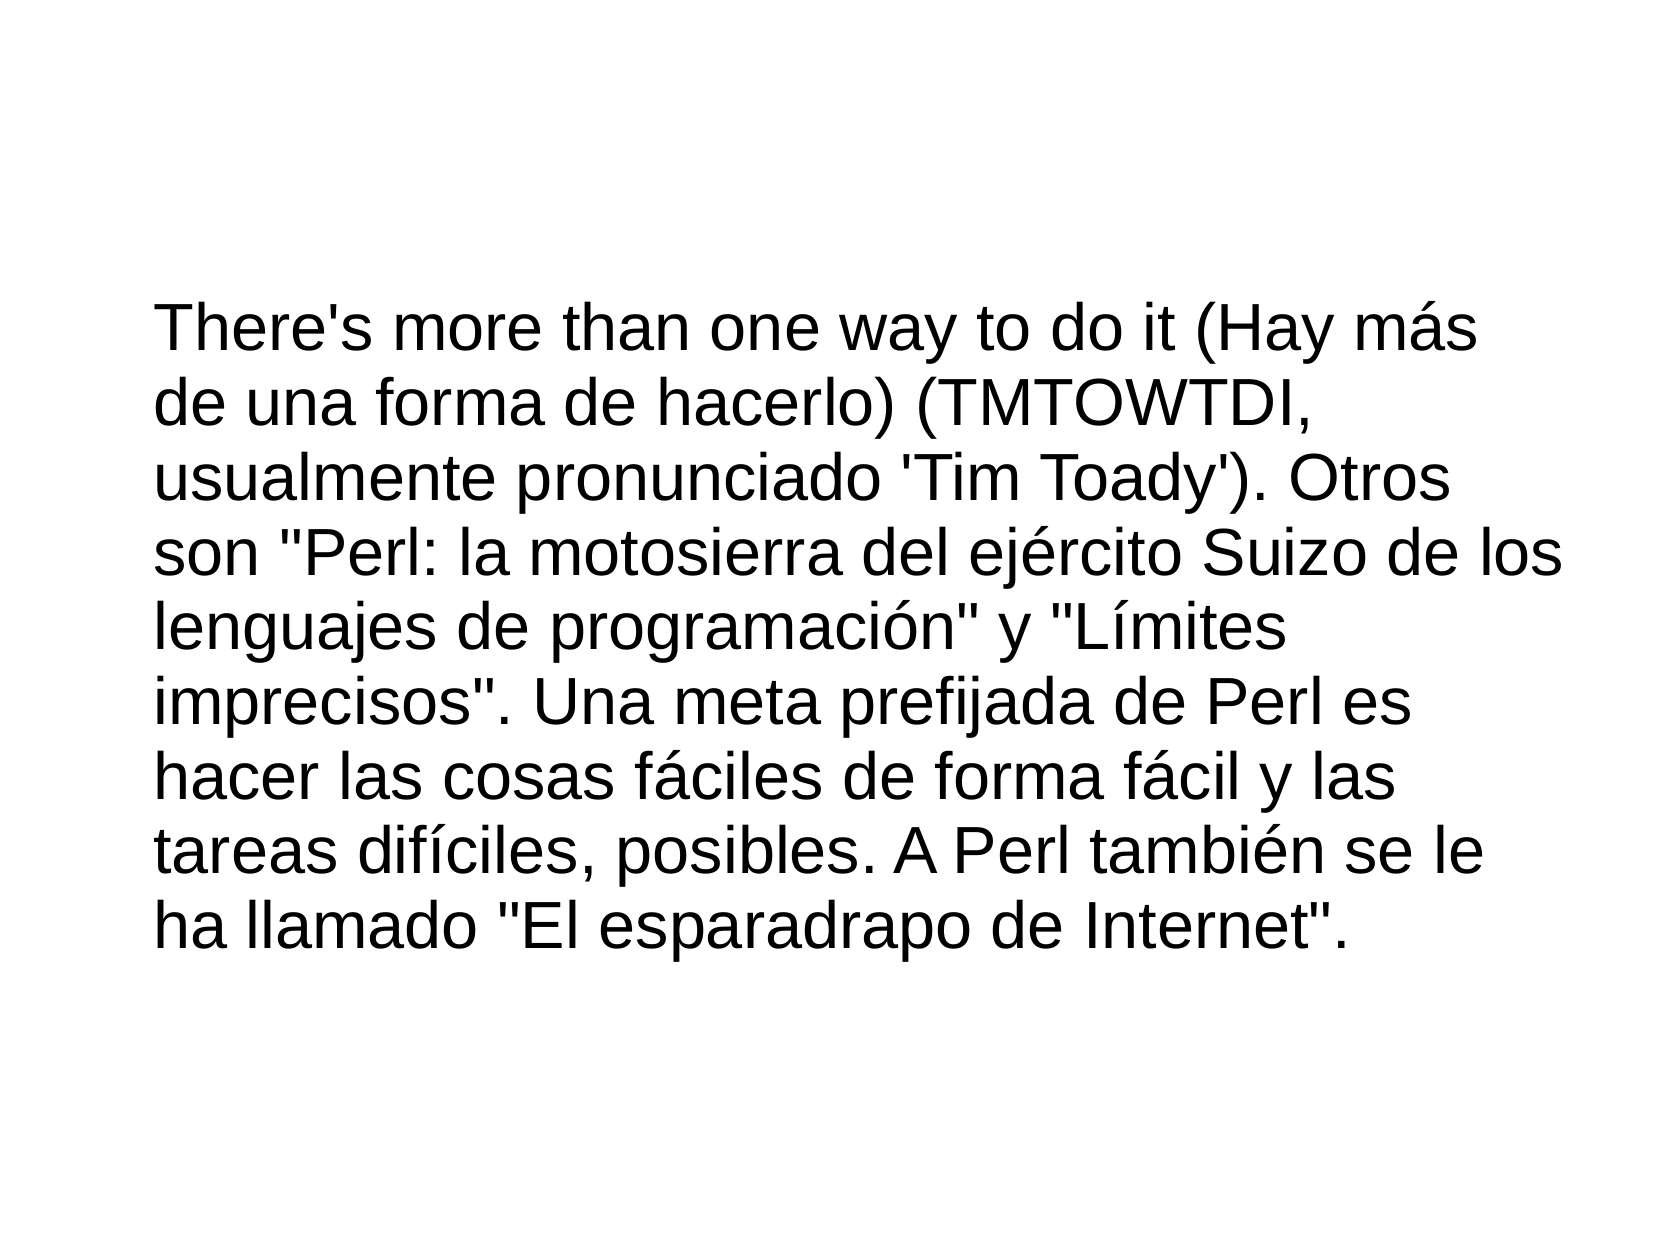

#
There's more than one way to do it (Hay más de una forma de hacerlo) (TMTOWTDI, usualmente pronunciado 'Tim Toady'). Otros son "Perl: la motosierra del ejército Suizo de los lenguajes de programación" y "Límites imprecisos". Una meta prefijada de Perl es hacer las cosas fáciles de forma fácil y las tareas difíciles, posibles. A Perl también se le ha llamado "El esparadrapo de Internet".